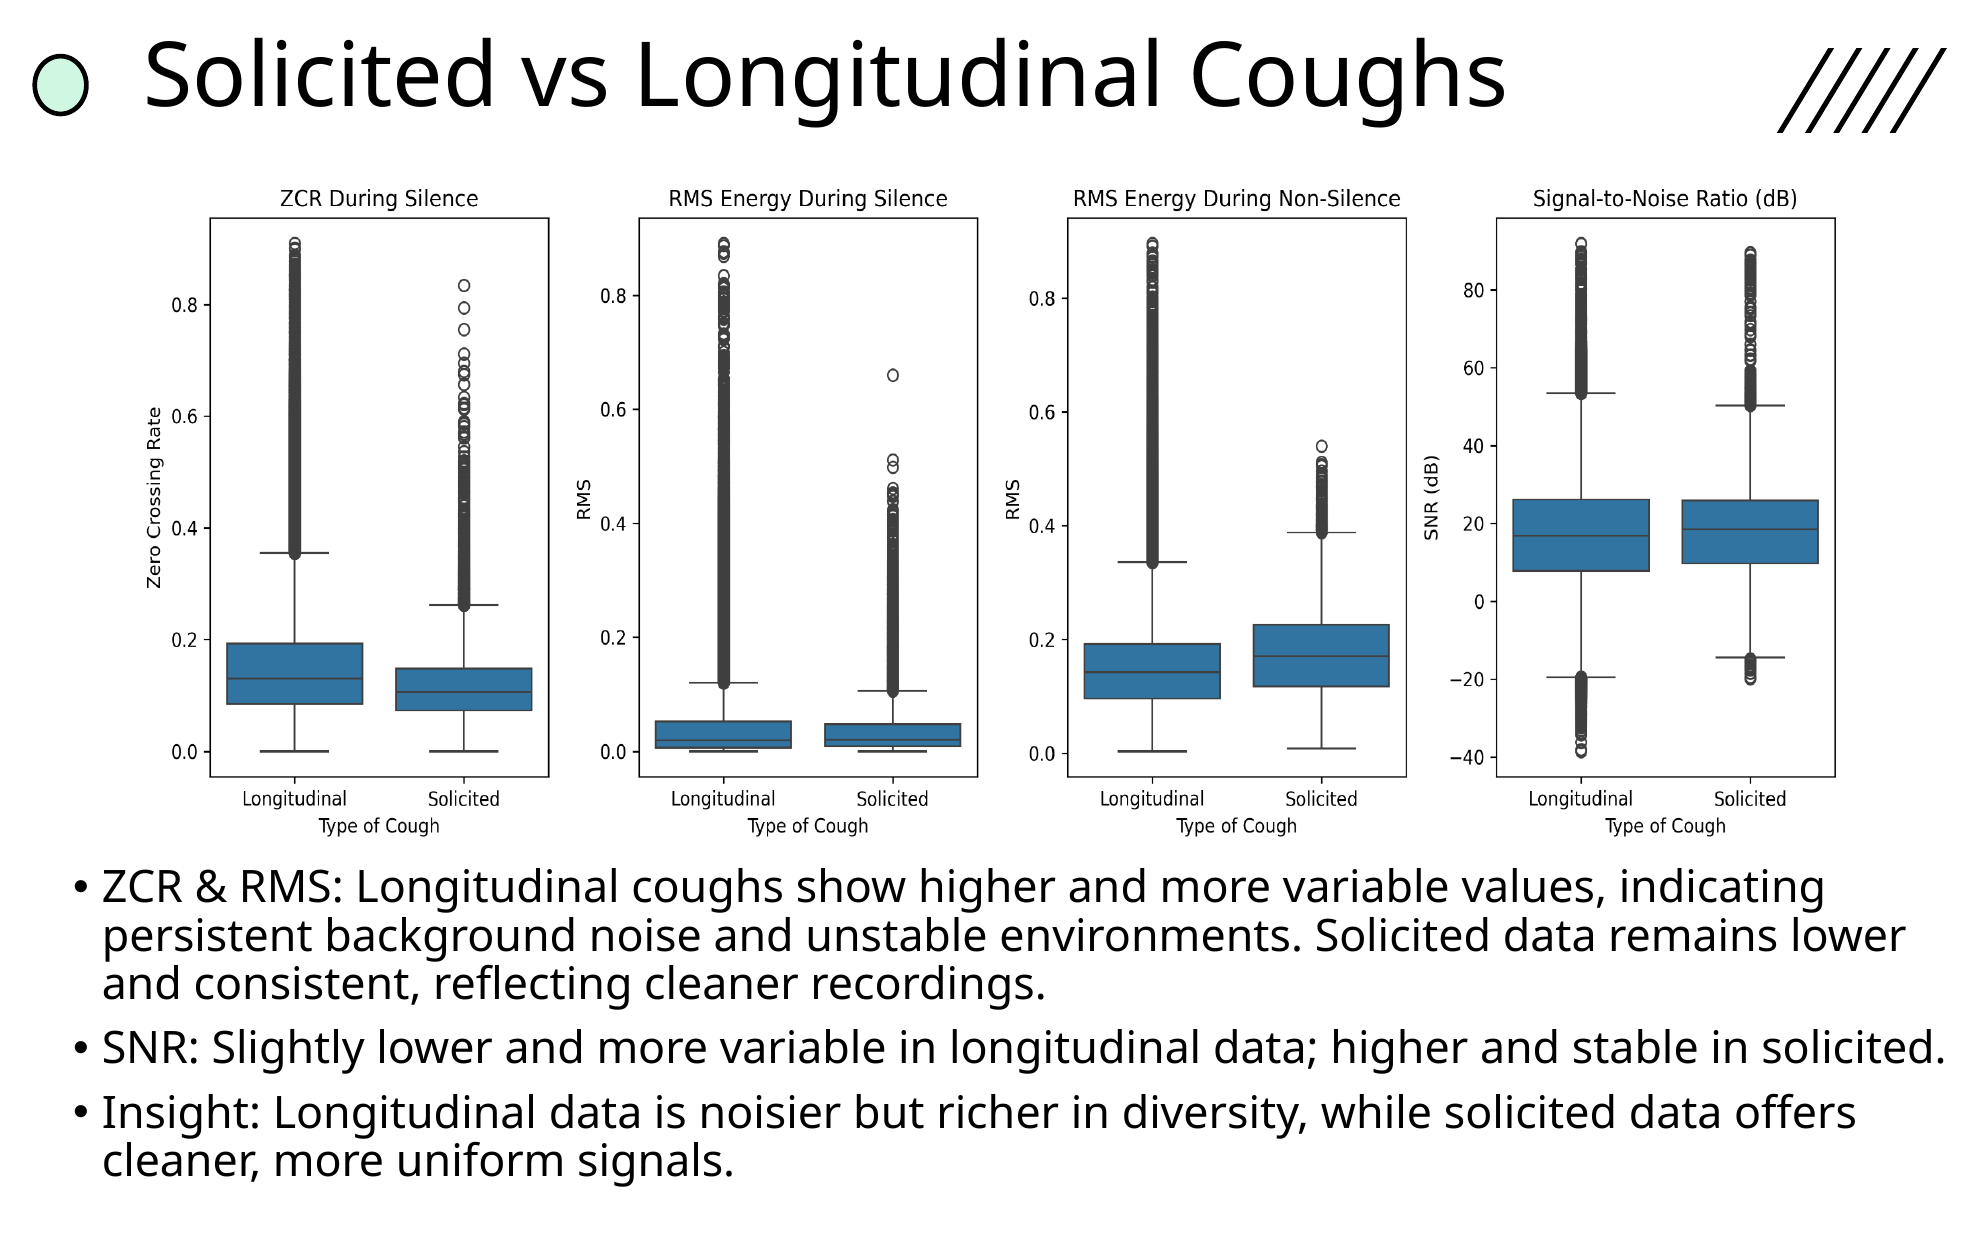

# Solicited vs Longitudinal Coughs
ZCR & RMS: Longitudinal coughs show higher and more variable values, indicating persistent background noise and unstable environments. Solicited data remains lower and consistent, reflecting cleaner recordings.
SNR: Slightly lower and more variable in longitudinal data; higher and stable in solicited.
Insight: Longitudinal data is noisier but richer in diversity, while solicited data offers cleaner, more uniform signals.